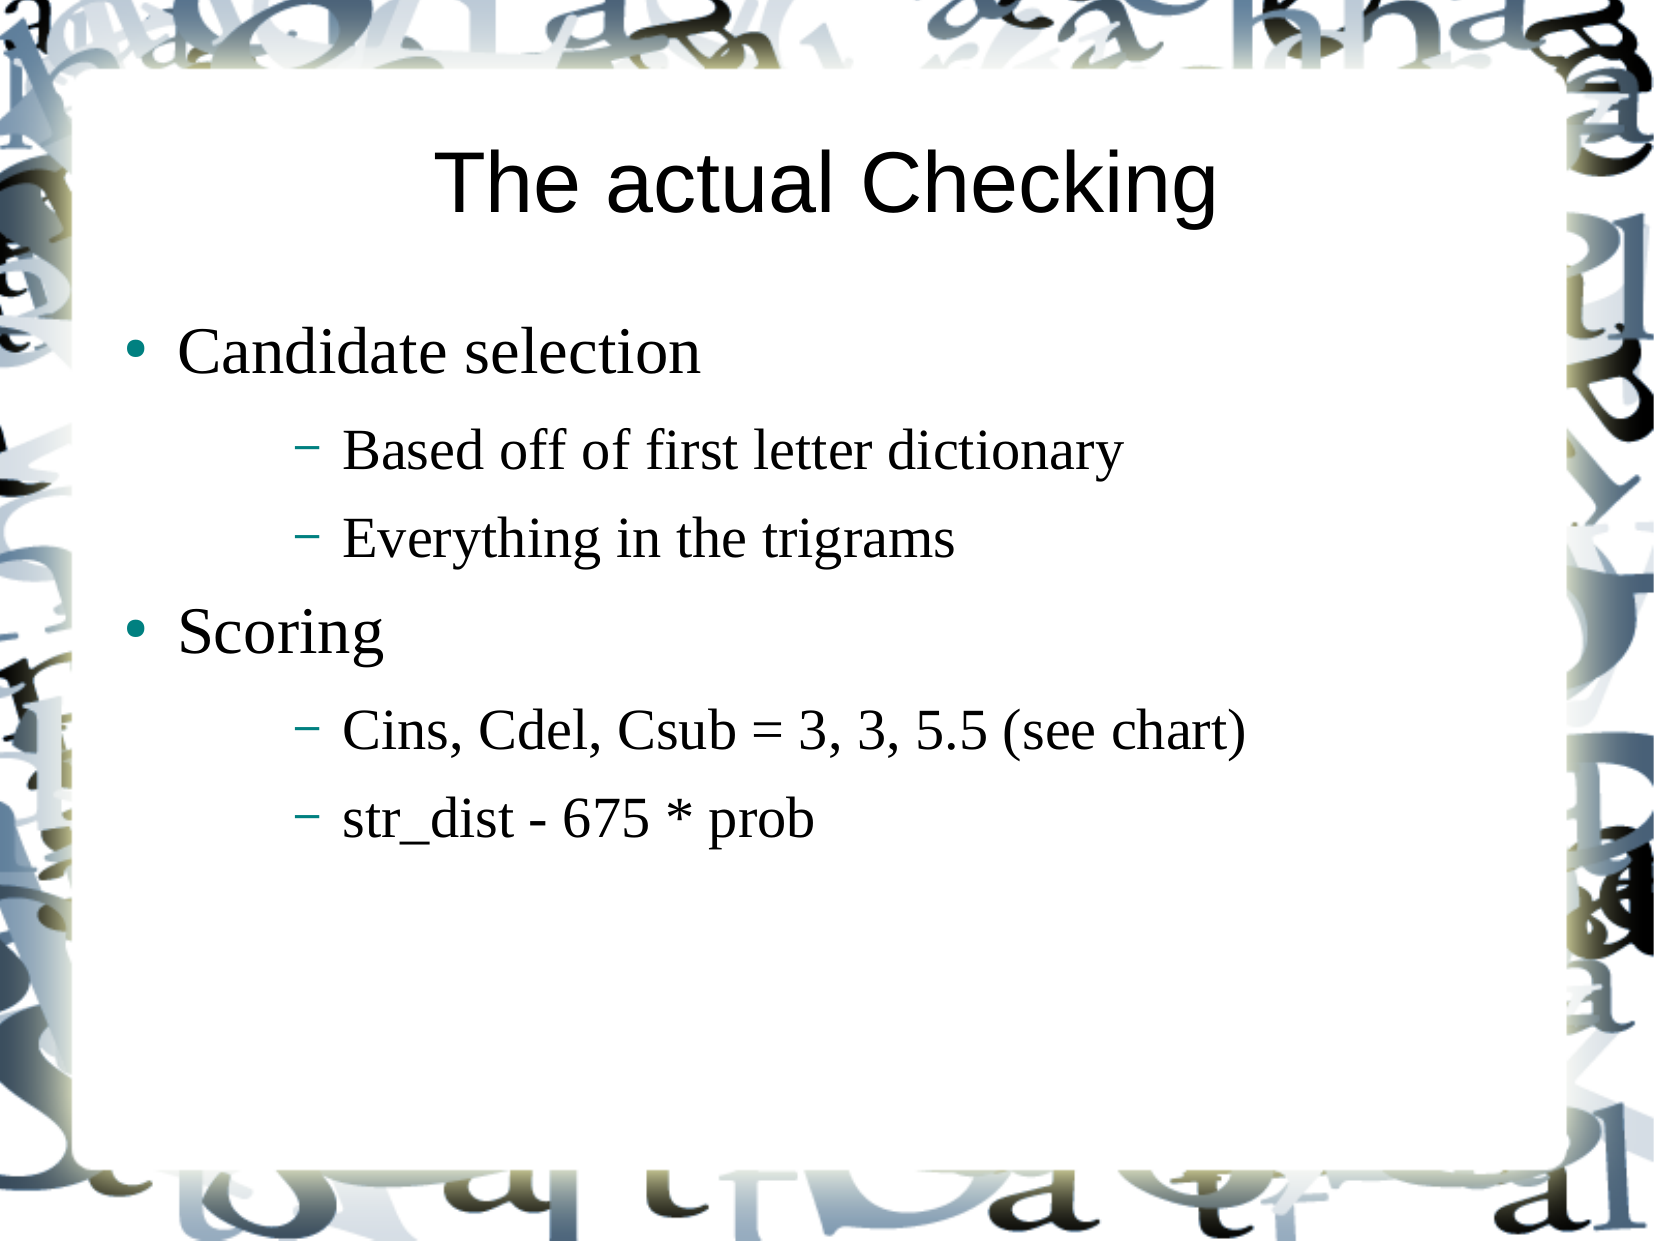

# The actual Checking
Candidate selection
Based off of first letter dictionary
Everything in the trigrams
Scoring
Cins, Cdel, Csub = 3, 3, 5.5 (see chart)
str_dist - 675 * prob